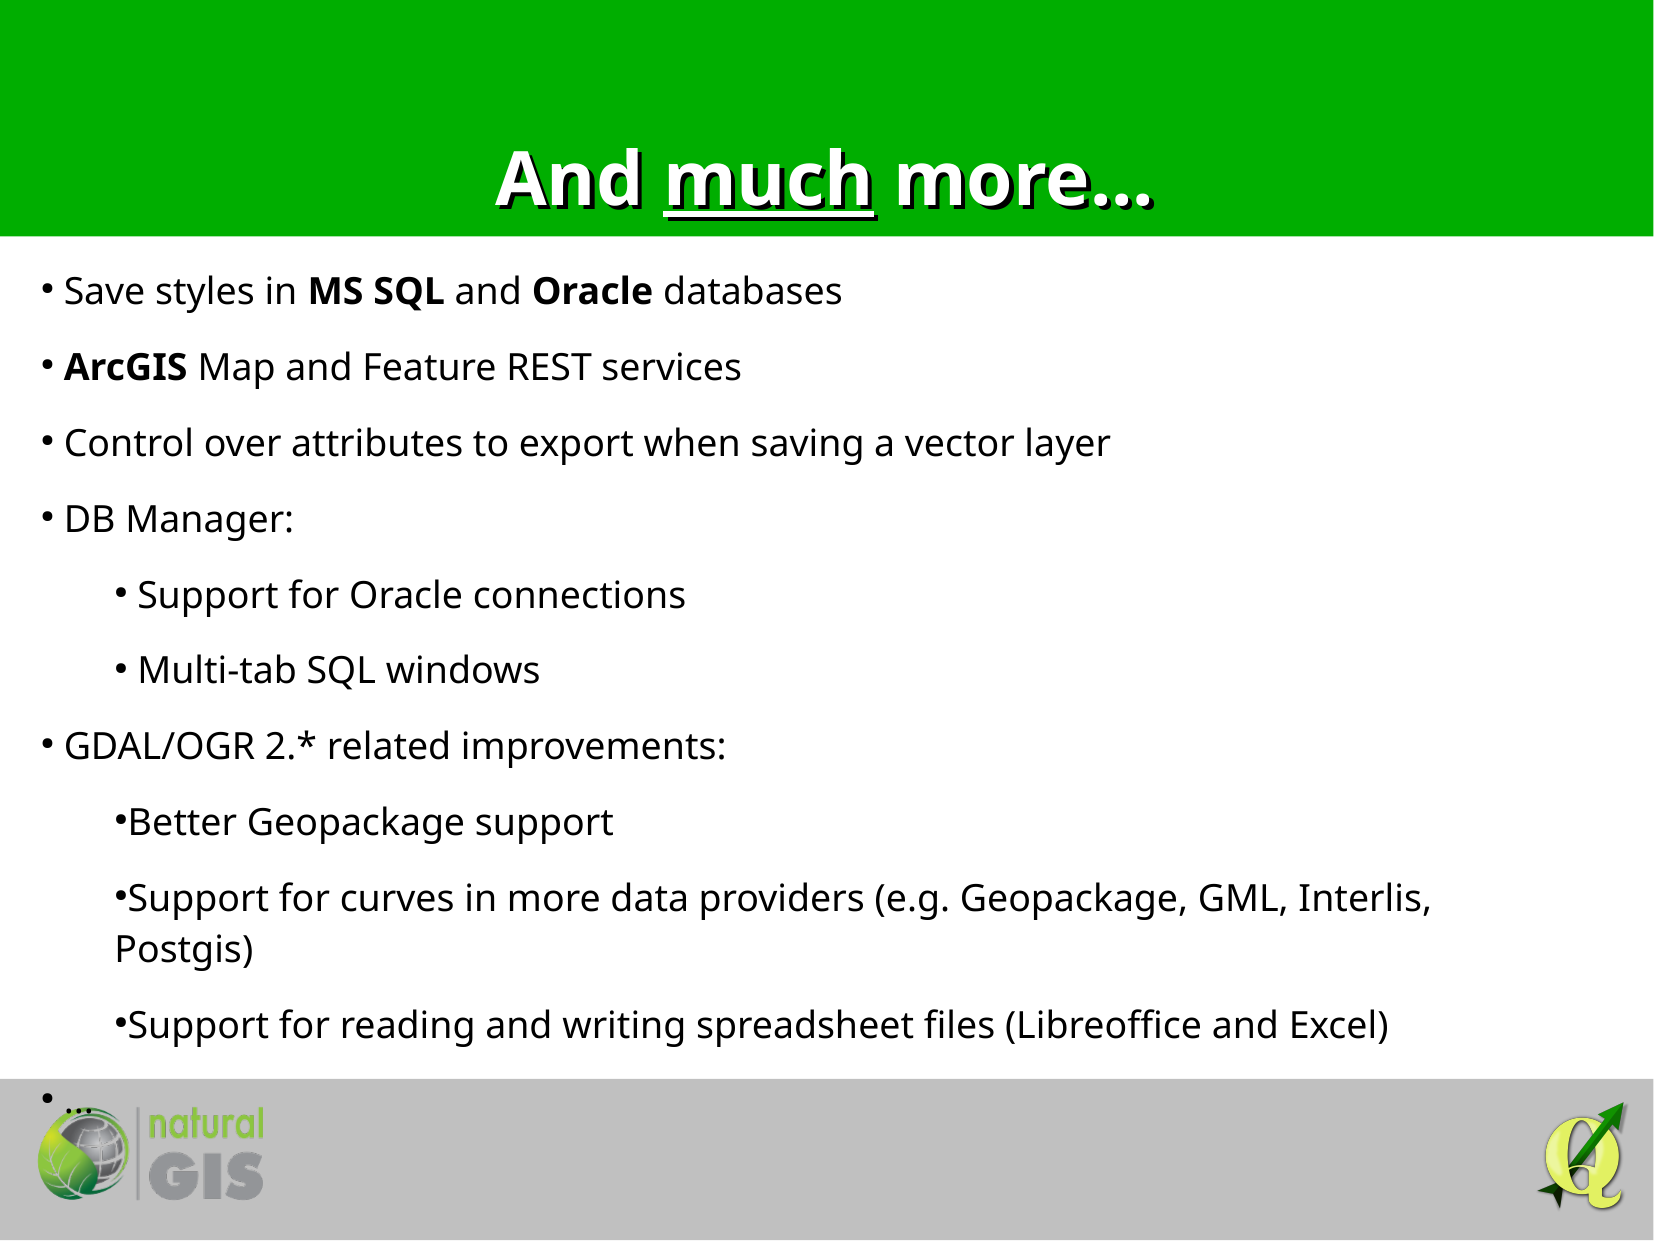

And much more...
 Save styles in MS SQL and Oracle databases
 ArcGIS Map and Feature REST services
 Control over attributes to export when saving a vector layer
 DB Manager:
 Support for Oracle connections
 Multi-tab SQL windows
 GDAL/OGR 2.* related improvements:
Better Geopackage support
Support for curves in more data providers (e.g. Geopackage, GML, Interlis, Postgis)
Support for reading and writing spreadsheet files (Libreoffice and Excel)
 ...